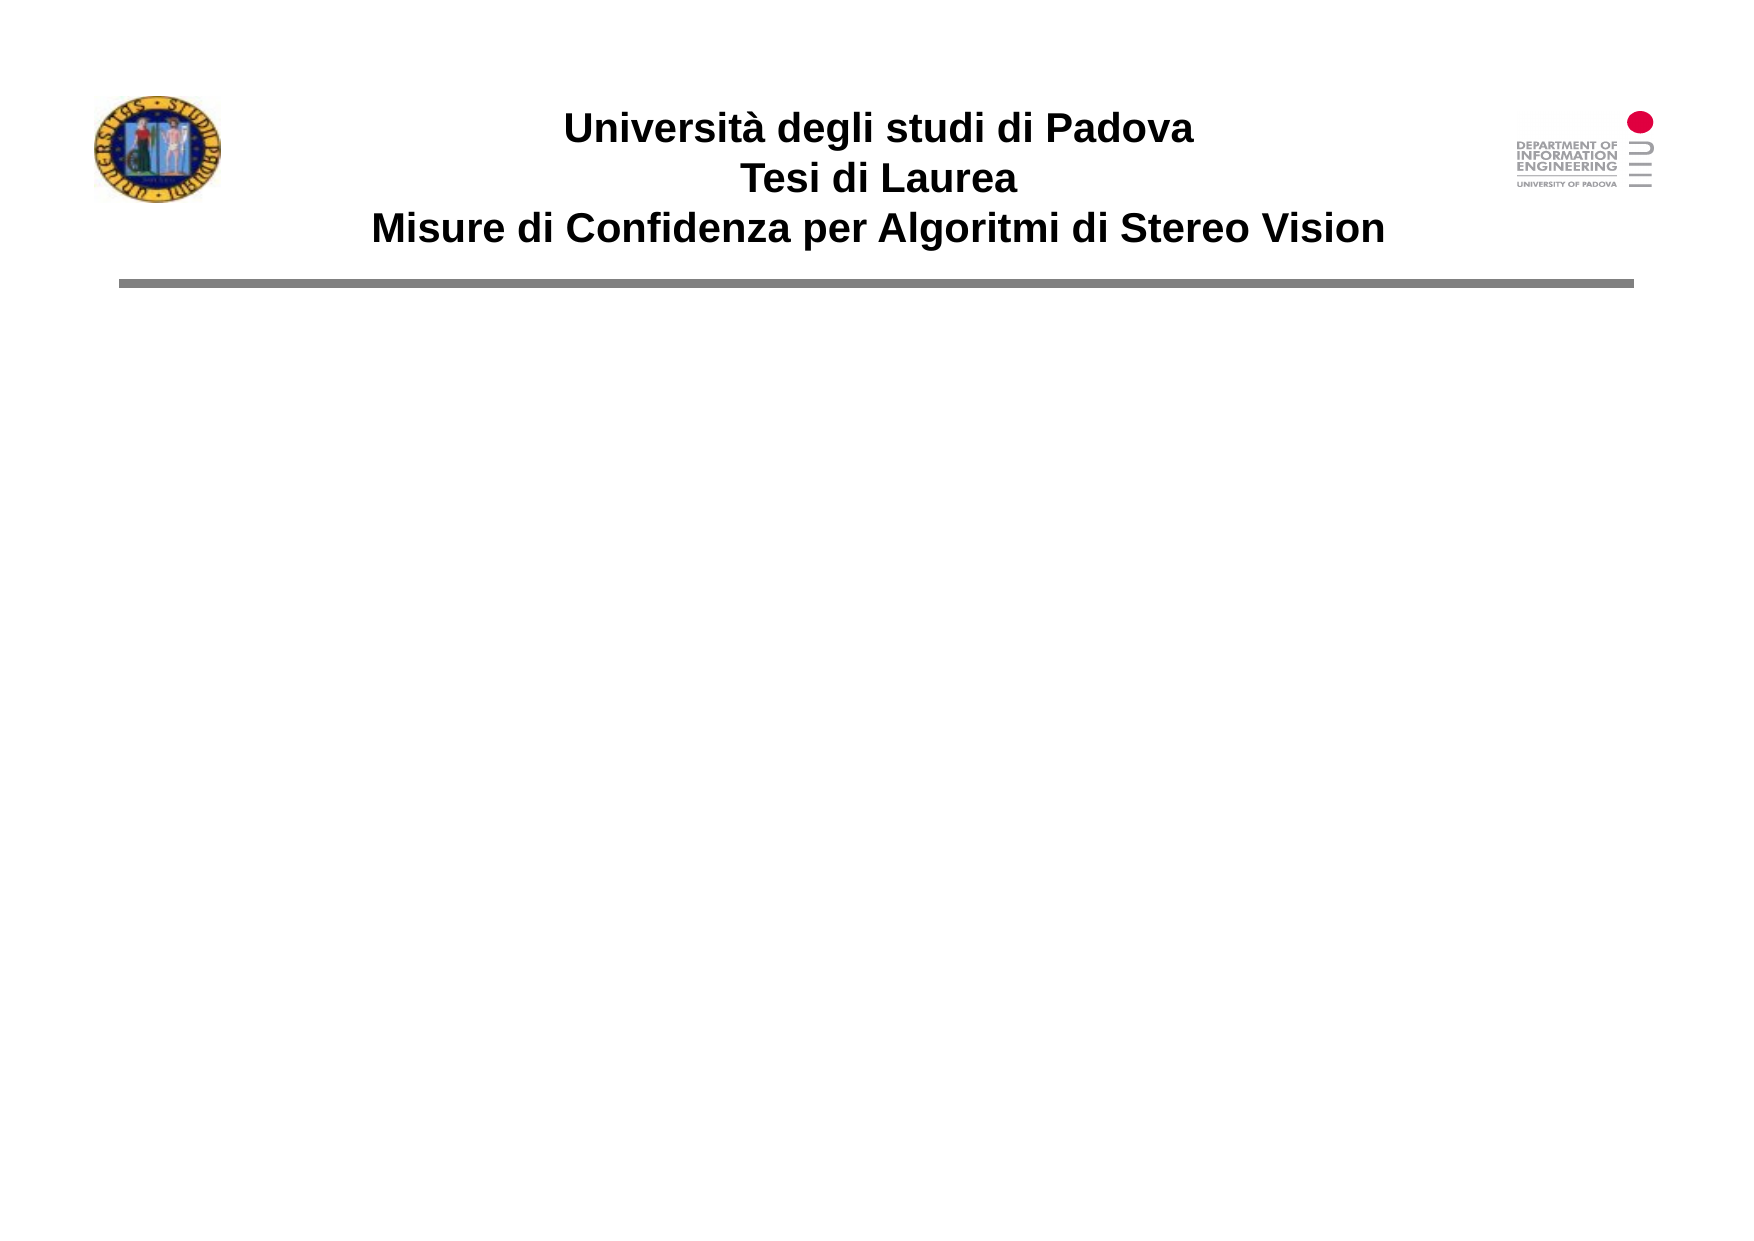

Università degli studi di Padova
Tesi di Laurea
Misure di Confidenza per Algoritmi di Stereo Vision